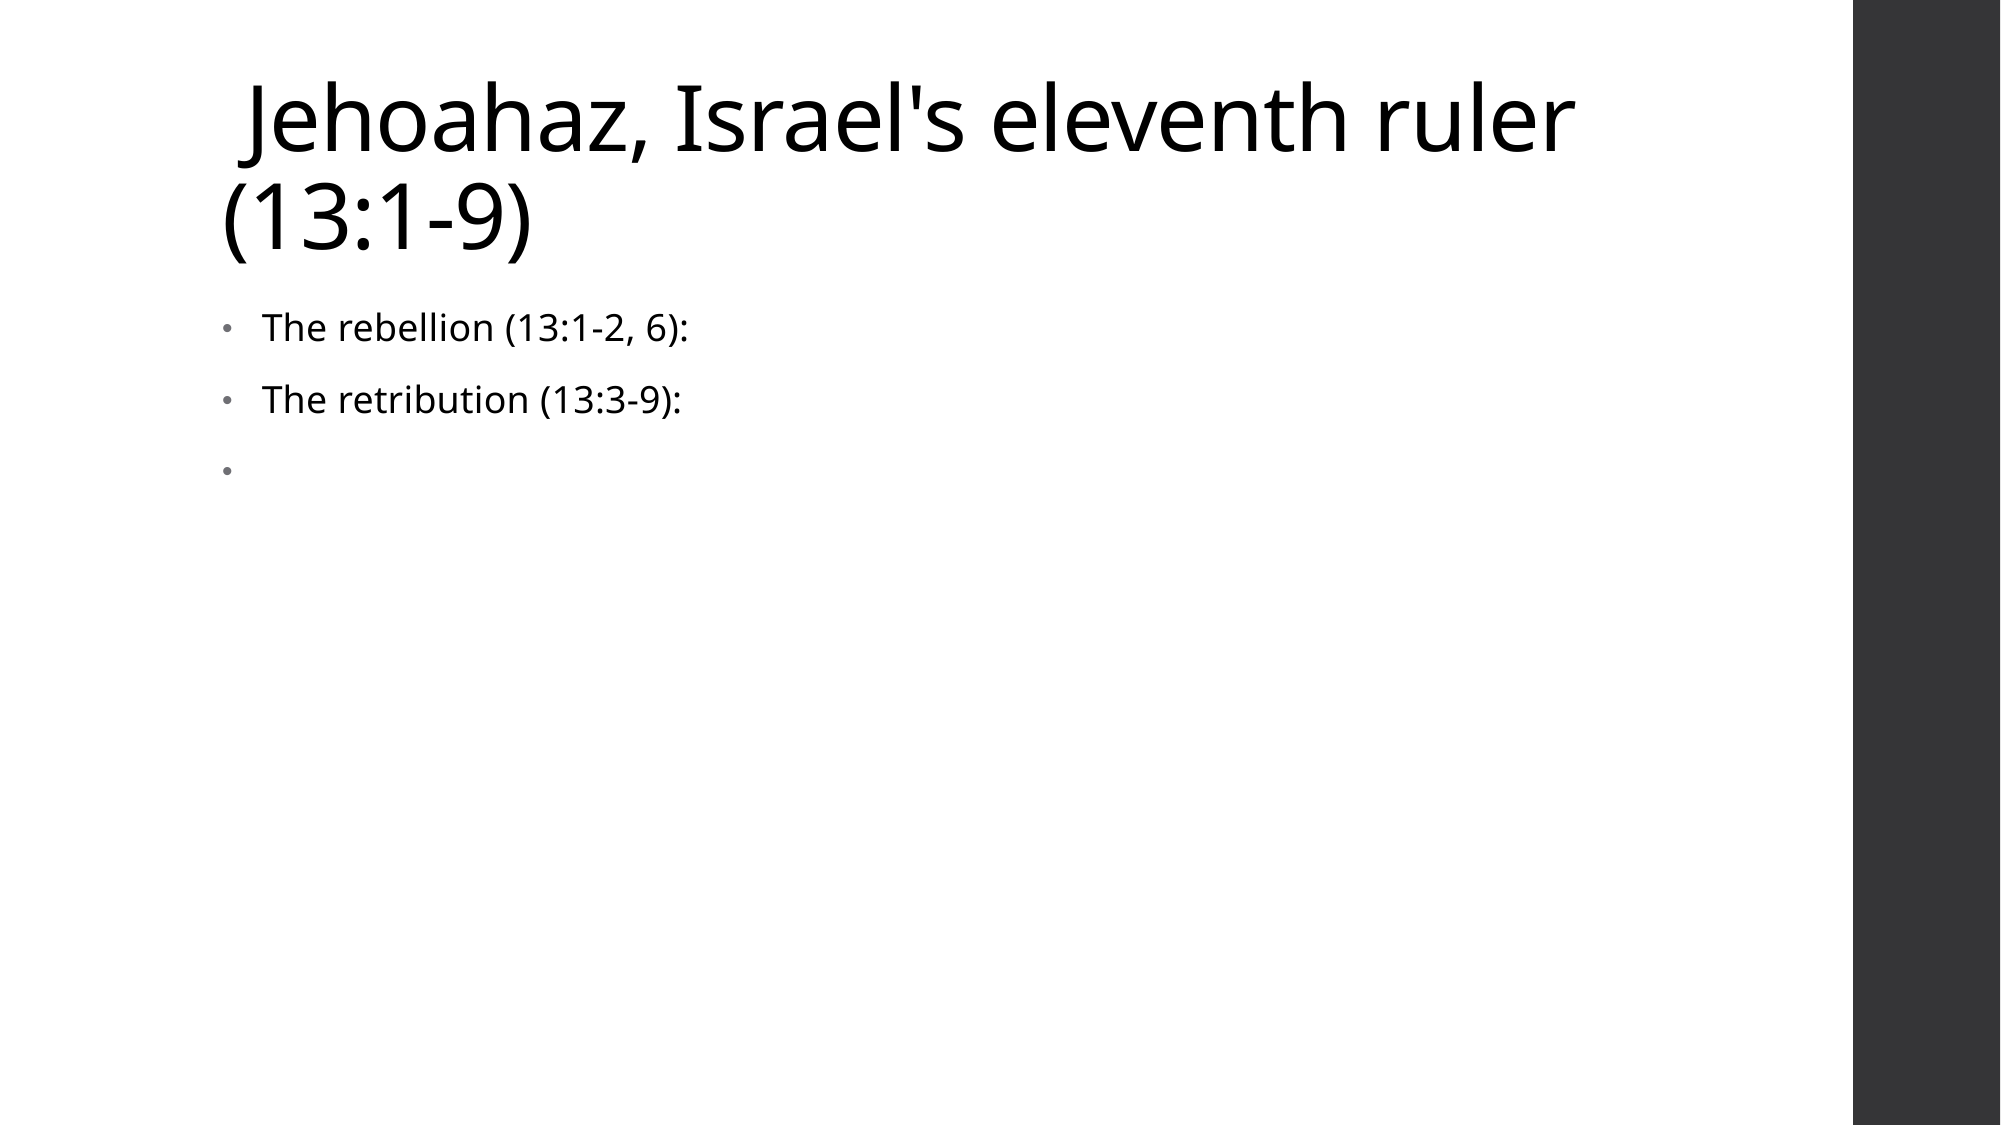

# Jehoahaz, Israel's eleventh ruler (13:1-9)
 The rebellion (13:1-2, 6):
 The retribution (13:3-9):